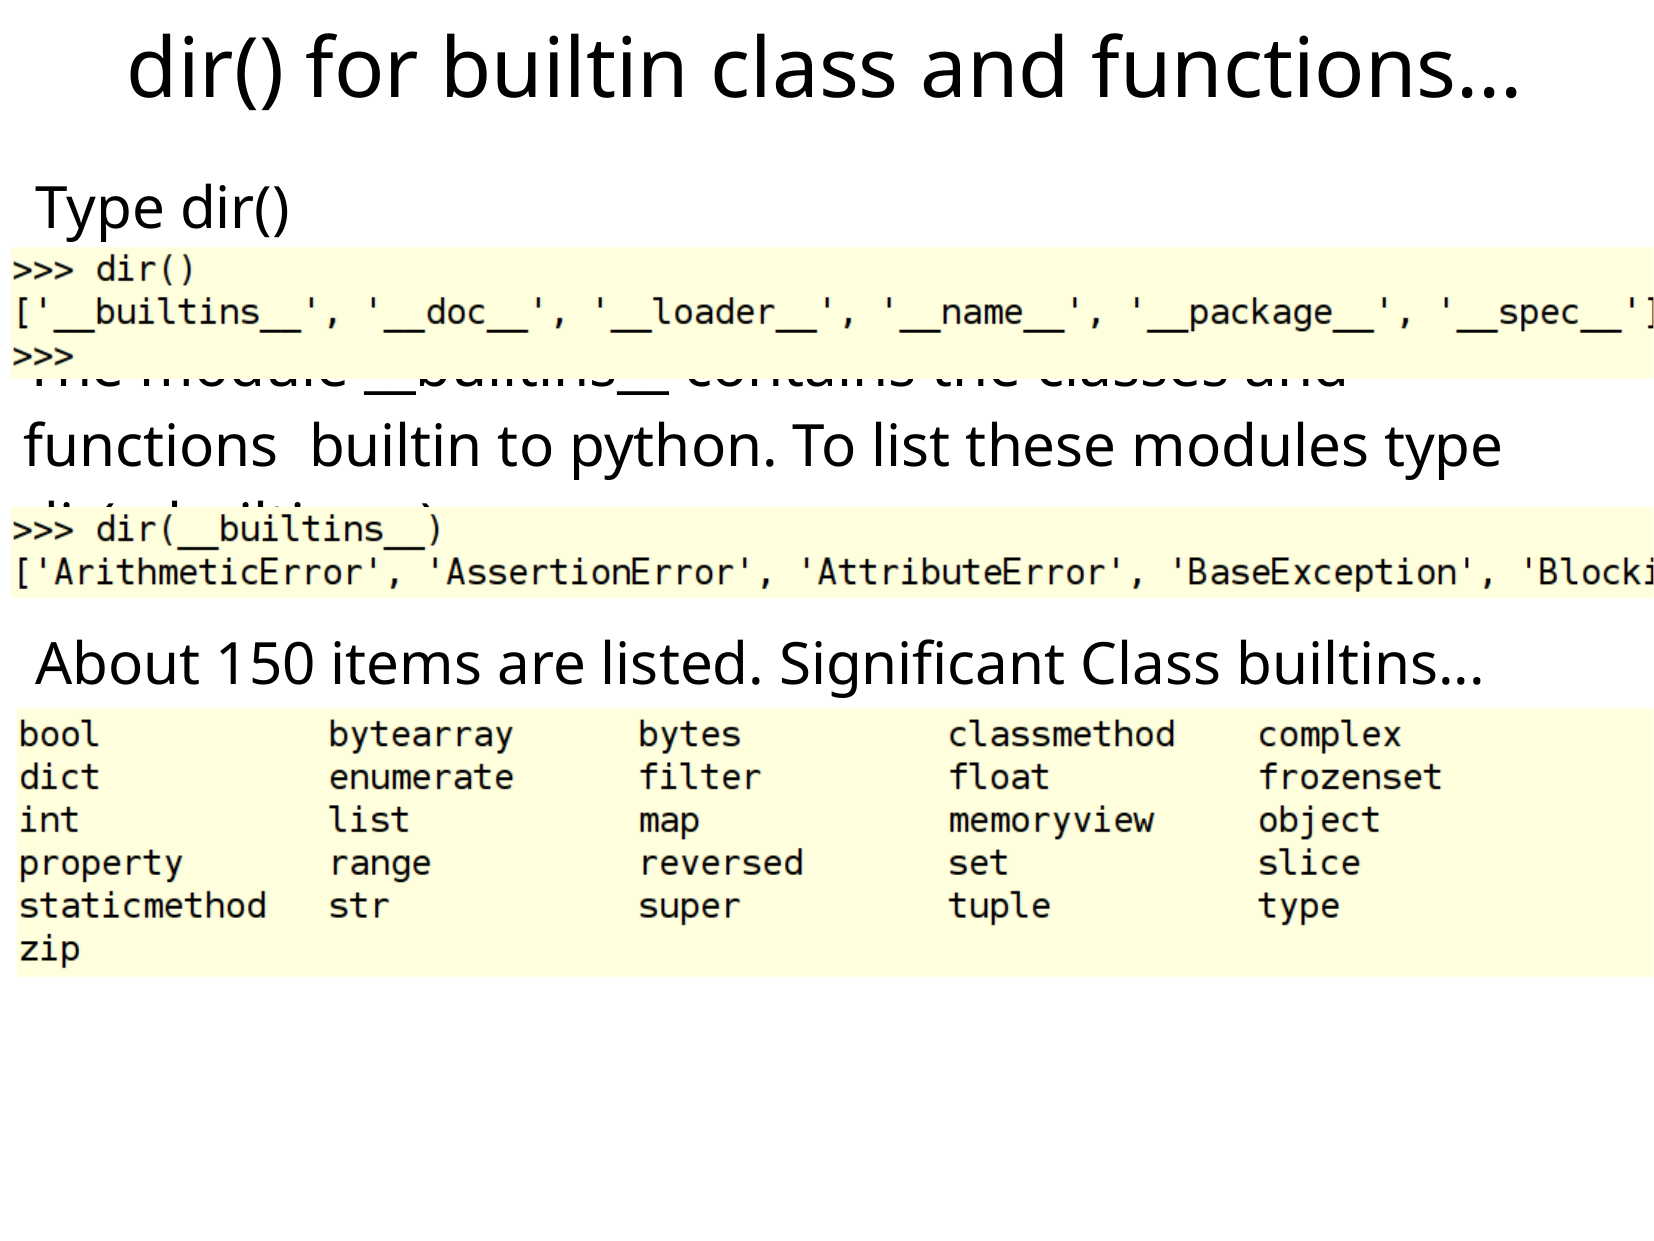

# dir() for builtin class and functions...
Type dir()
The module __builtins__ contains the classes and functions builtin to python. To list these modules type dir(__builtins__)
About 150 items are listed. Significant Class builtins...